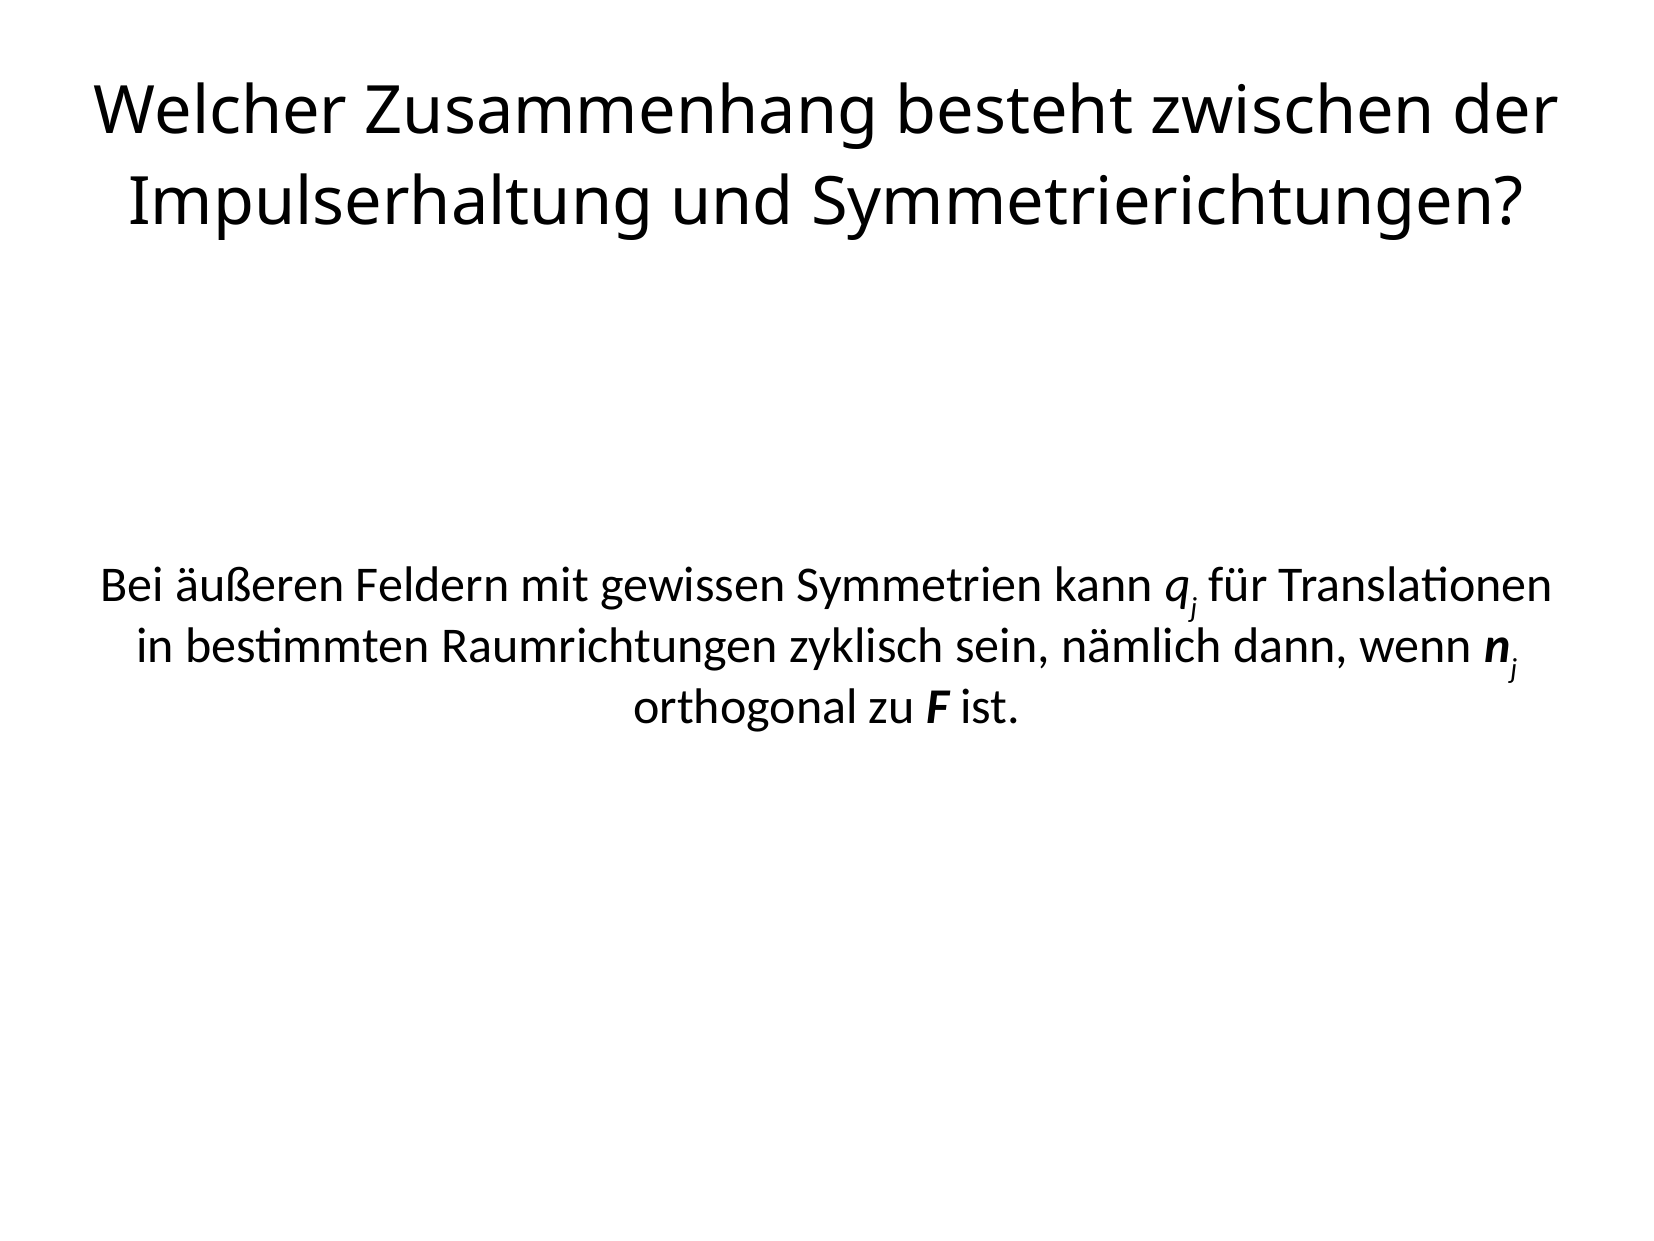

# Welcher Zusammenhang besteht zwischen der Impulserhaltung und Symmetrierichtungen?
Bei äußeren Feldern mit gewissen Symmetrien kann qj für Translationen in bestimmten Raumrichtungen zyklisch sein, nämlich dann, wenn nj orthogonal zu F ist.